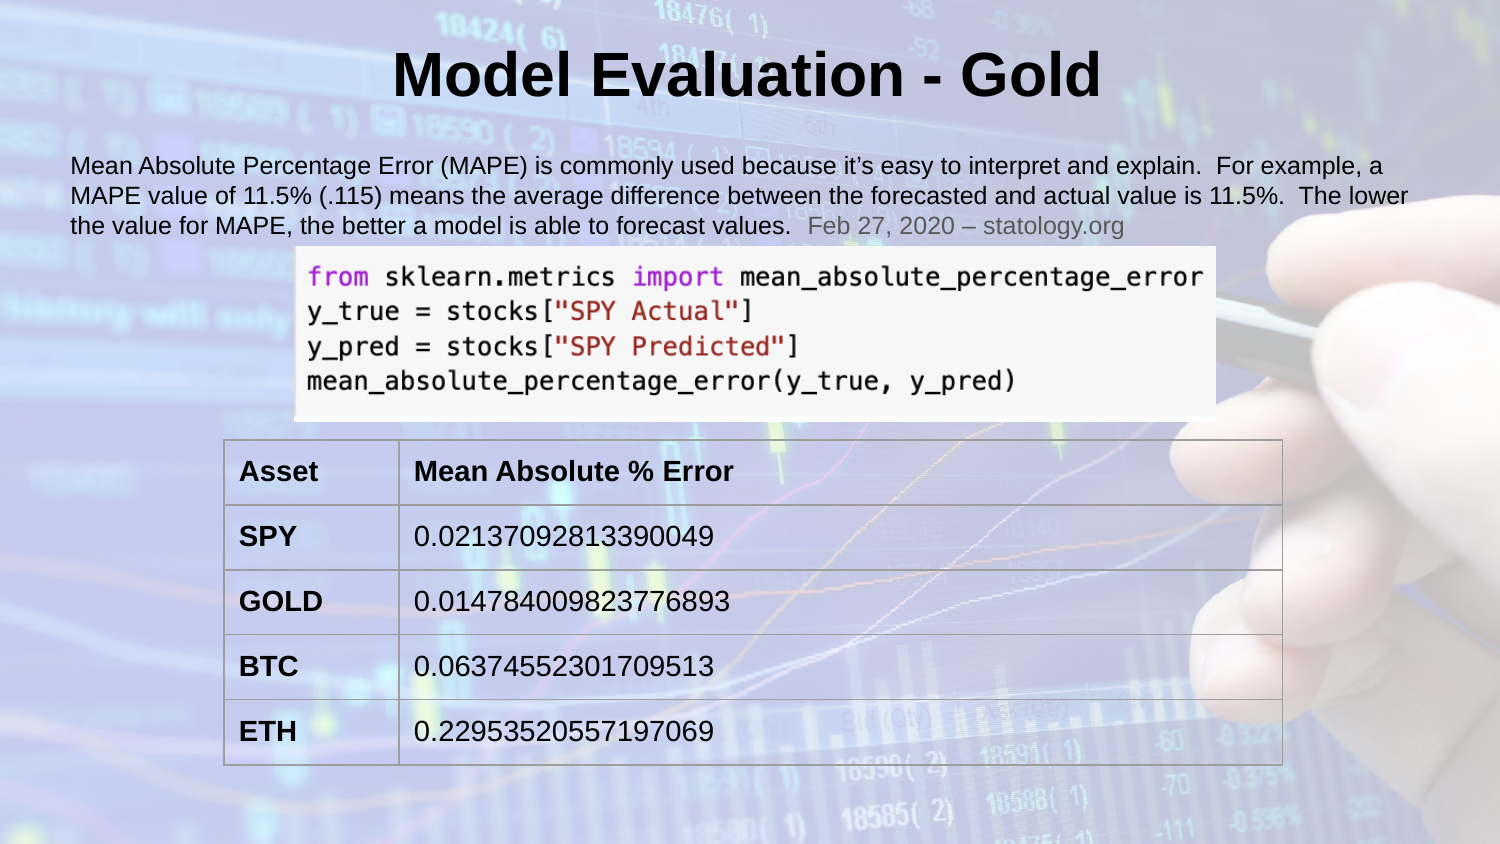

# Model Evaluation - Gold
Mean Absolute Percentage Error (MAPE) is commonly used because it’s easy to interpret and explain. For example, a MAPE value of 11.5% (.115) means the average difference between the forecasted and actual value is 11.5%. The lower the value for MAPE, the better a model is able to forecast values. Feb 27, 2020 – statology.org
| Asset | Mean Absolute % Error |
| --- | --- |
| SPY | 0.02137092813390049 |
| GOLD | 0.014784009823776893 |
| BTC | 0.06374552301709513 |
| ETH | 0.22953520557197069 |